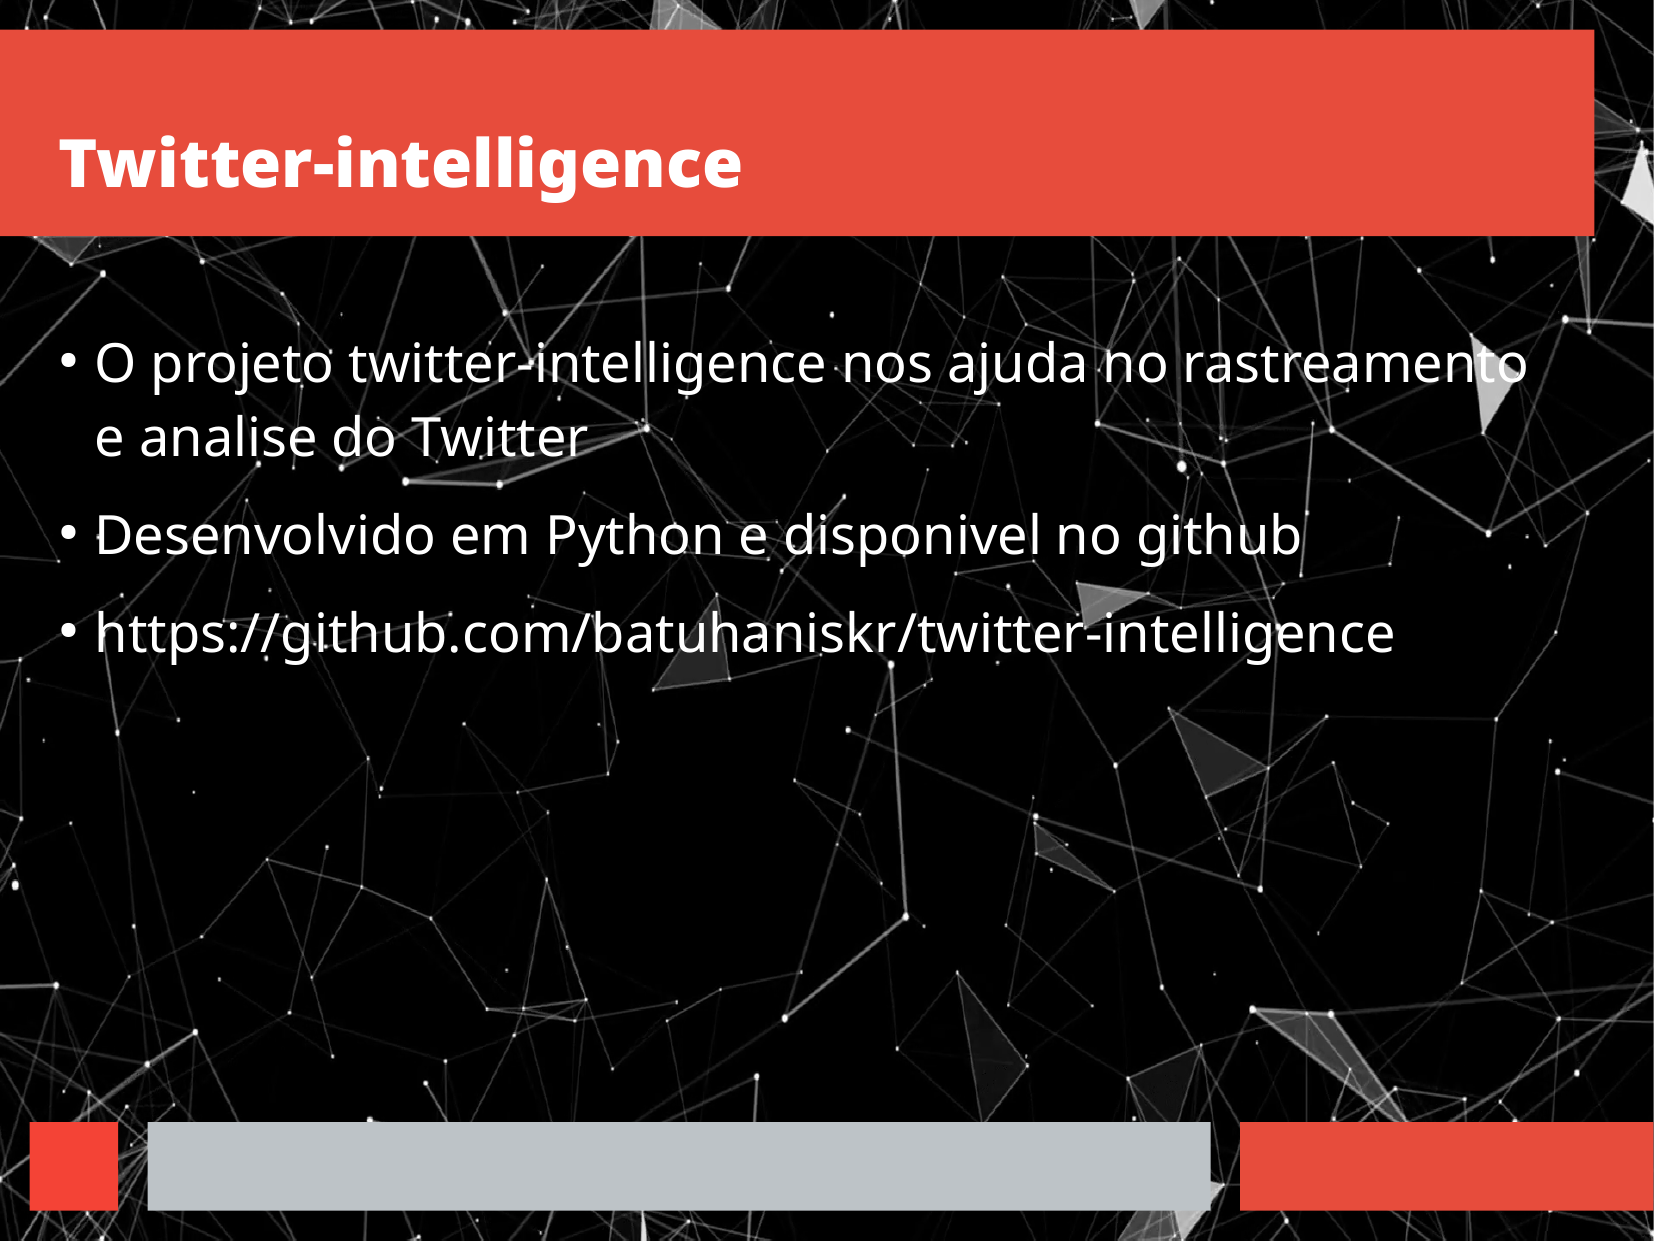

# Twitter-intelligence
O projeto twitter-intelligence nos ajuda no rastreamento e analise do Twitter
Desenvolvido em Python e disponivel no github
https://github.com/batuhaniskr/twitter-intelligence